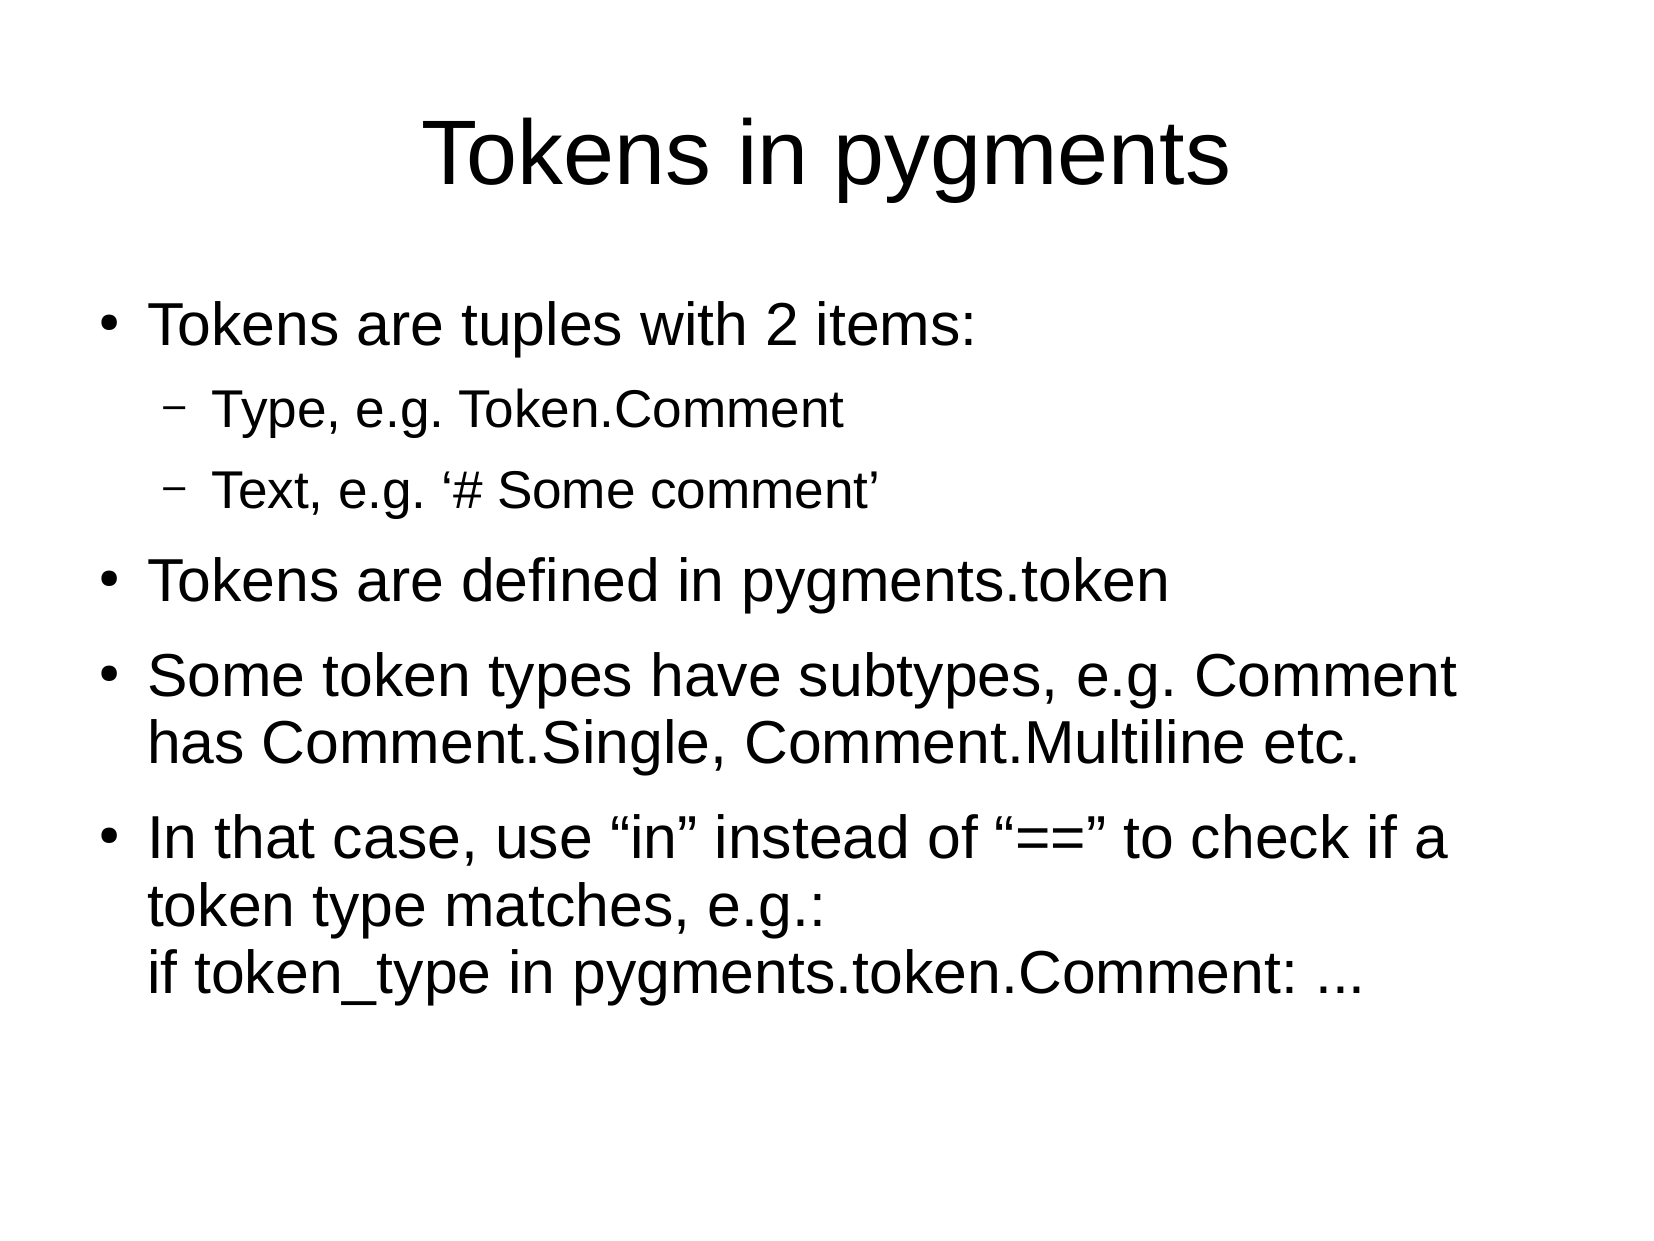

# Tokens in pygments
Tokens are tuples with 2 items:
Type, e.g. Token.Comment
Text, e.g. ‘# Some comment’
Tokens are defined in pygments.token
Some token types have subtypes, e.g. Comment has Comment.Single, Comment.Multiline etc.
In that case, use “in” instead of “==” to check if a token type matches, e.g.:
if token_type in pygments.token.Comment: ...